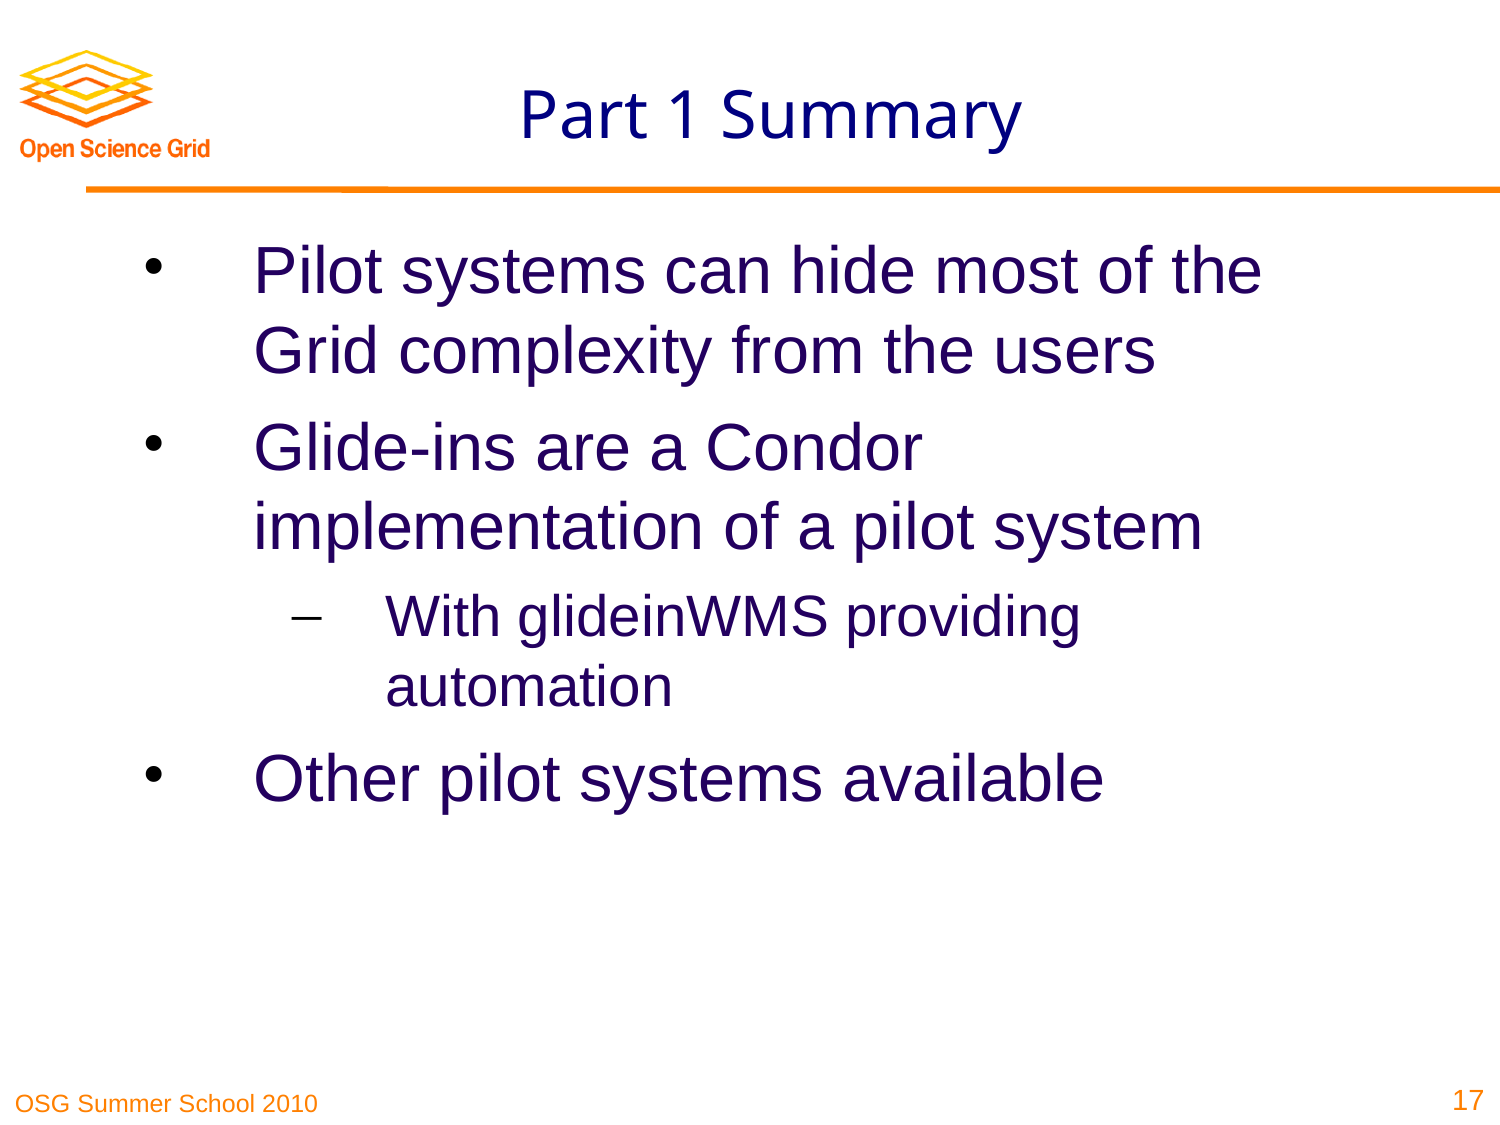

# Part 1 Summary
Pilot systems can hide most of the Grid complexity from the users
Glide-ins are a Condor implementation of a pilot system
With glideinWMS providing automation
Other pilot systems available
17